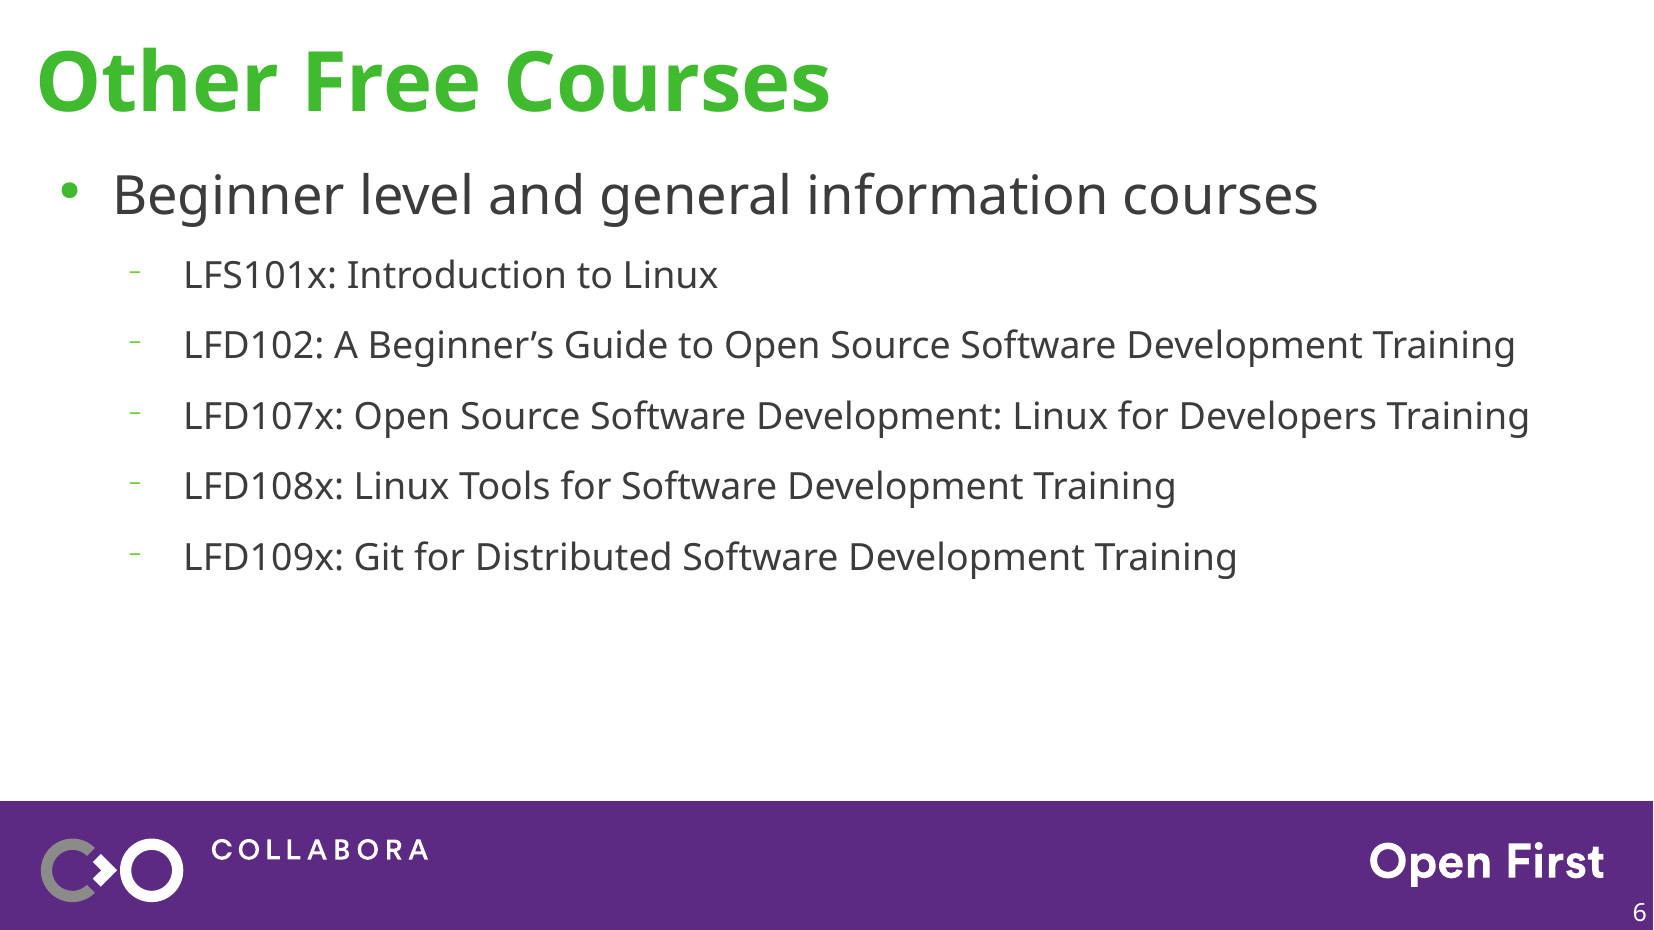

# Other Free Courses
Beginner level and general information courses
LFS101x: Introduction to Linux
LFD102: A Beginner’s Guide to Open Source Software Development Training
LFD107x: Open Source Software Development: Linux for Developers Training
LFD108x: Linux Tools for Software Development Training
LFD109x: Git for Distributed Software Development Training